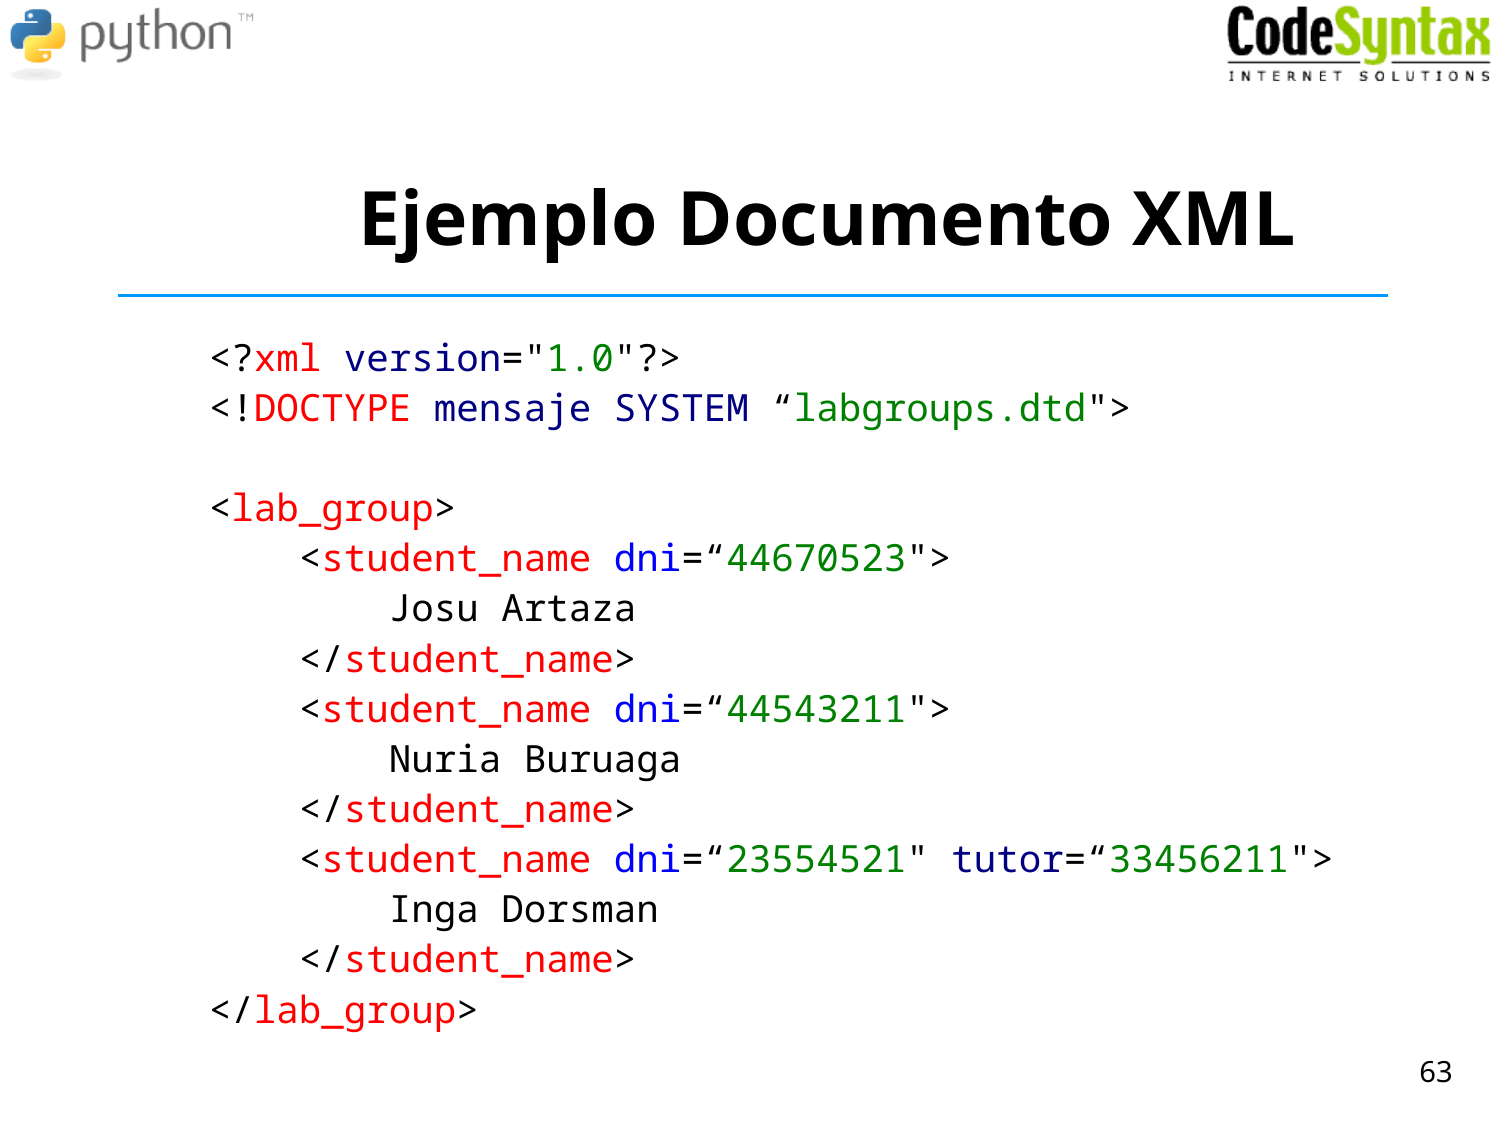

# Ejemplo Documento XML
<?xml version="1.0"?>
<!DOCTYPE mensaje SYSTEM “labgroups.dtd">
<lab_group>
 <student_name dni=“44670523">
 Josu Artaza
 </student_name>
 <student_name dni=“44543211">
 Nuria Buruaga
 </student_name>
 <student_name dni=“23554521" tutor=“33456211">
 Inga Dorsman
 </student_name>
</lab_group>
63